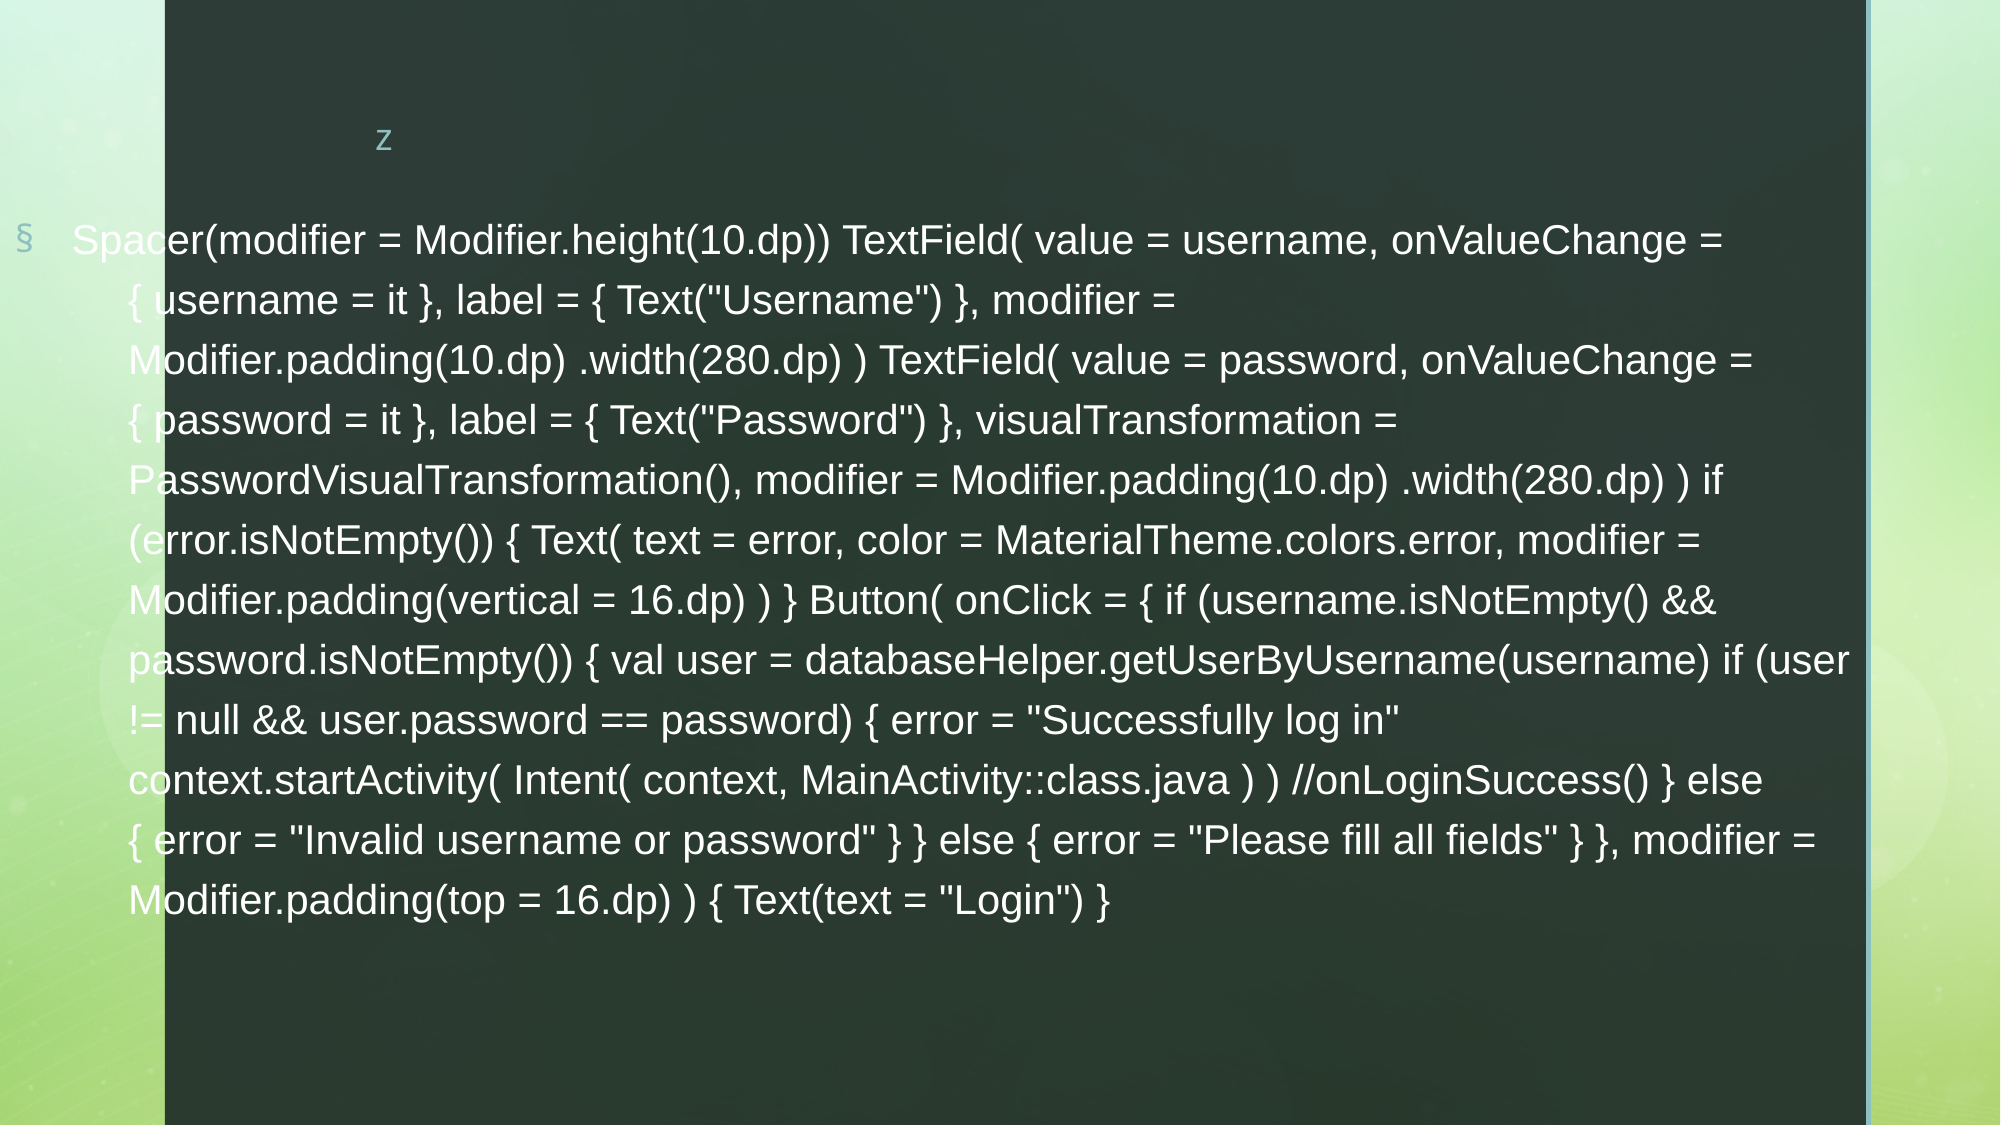

#
Spacer(modifier = Modifier.height(10.dp)) TextField( value = username, onValueChange = { username = it }, label = { Text("Username") }, modifier = Modifier.padding(10.dp) .width(280.dp) ) TextField( value = password, onValueChange = { password = it }, label = { Text("Password") }, visualTransformation = PasswordVisualTransformation(), modifier = Modifier.padding(10.dp) .width(280.dp) ) if (error.isNotEmpty()) { Text( text = error, color = MaterialTheme.colors.error, modifier = Modifier.padding(vertical = 16.dp) ) } Button( onClick = { if (username.isNotEmpty() && password.isNotEmpty()) { val user = databaseHelper.getUserByUsername(username) if (user != null && user.password == password) { error = "Successfully log in" context.startActivity( Intent( context, MainActivity::class.java ) ) //onLoginSuccess() } else { error = "Invalid username or password" } } else { error = "Please fill all fields" } }, modifier = Modifier.padding(top = 16.dp) ) { Text(text = "Login") }